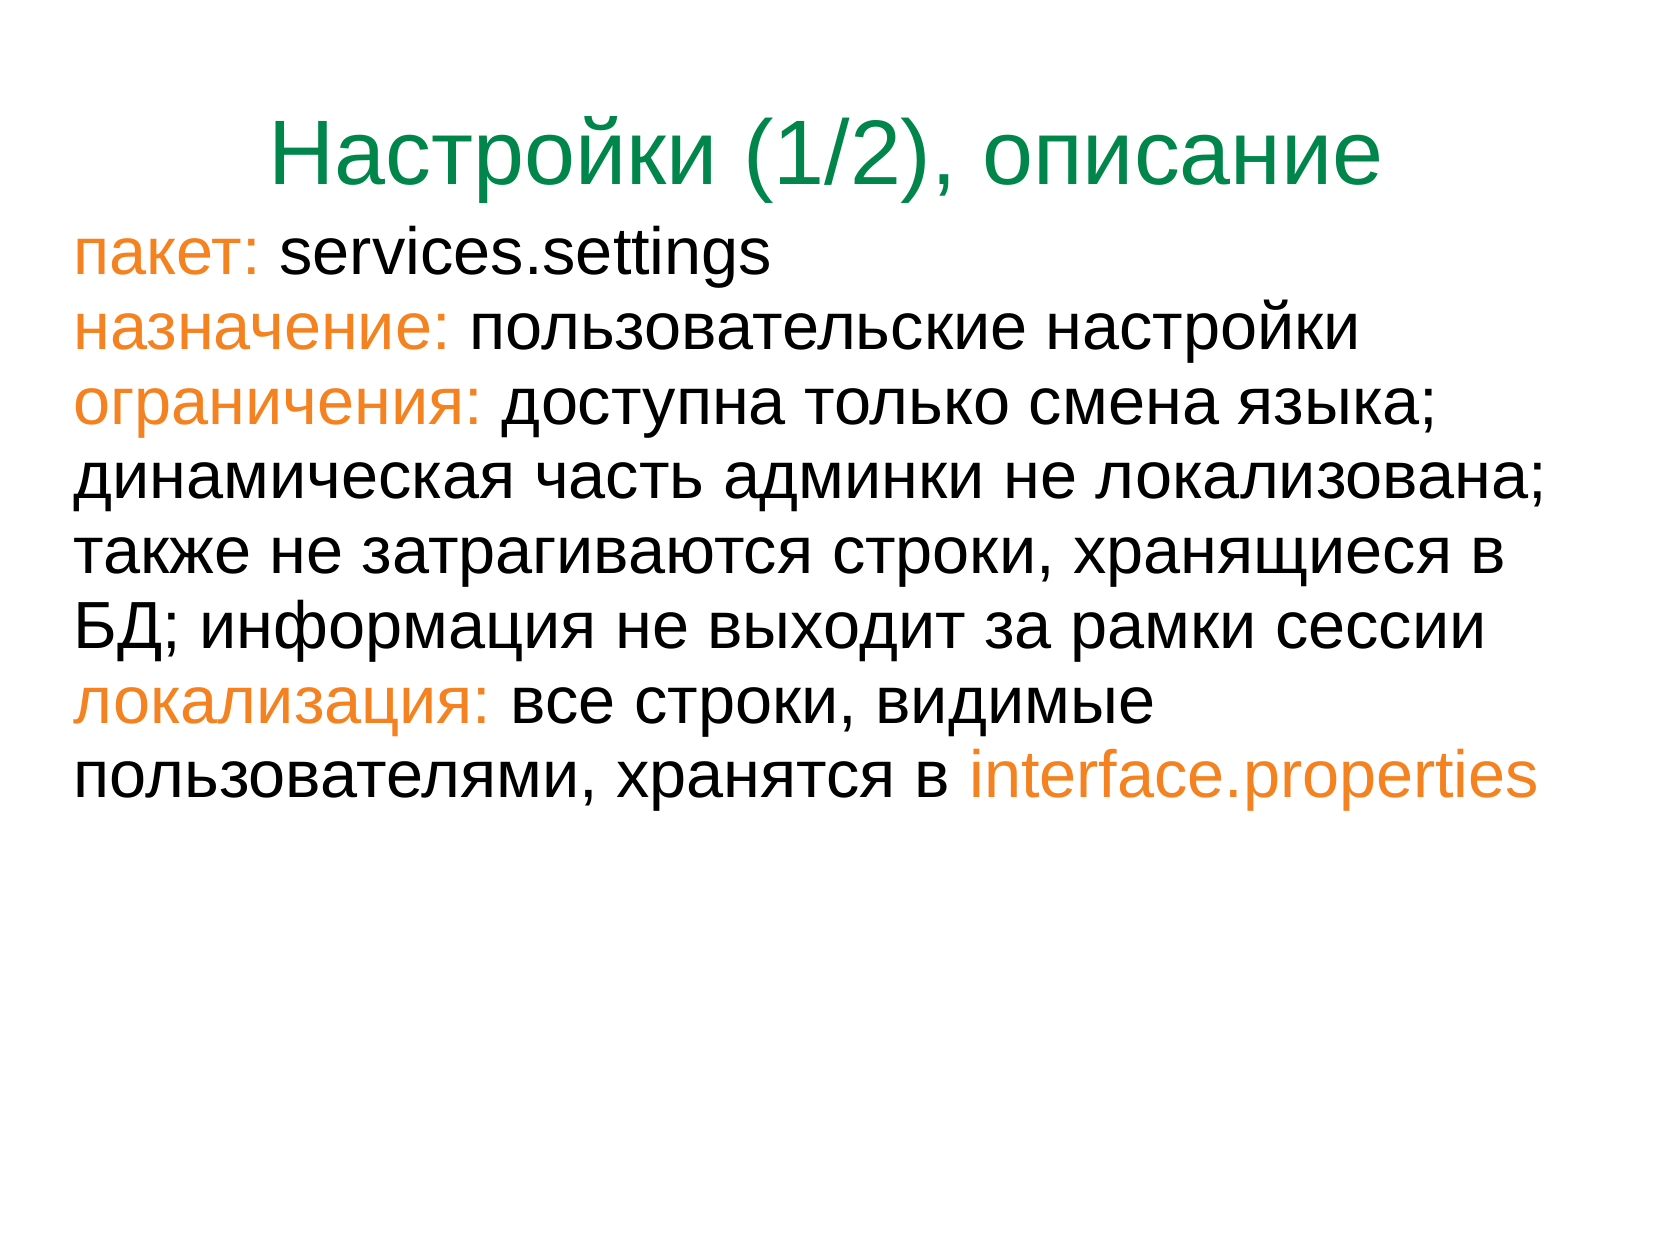

# Настройки (1/2), описание
пакет: services.settings
назначение: пользовательские настройки
ограничения: доступна только смена языка; динамическая часть админки не локализована; также не затрагиваются строки, хранящиеся в БД; информация не выходит за рамки сессии
локализация: все строки, видимые пользователями, хранятся в interface.properties